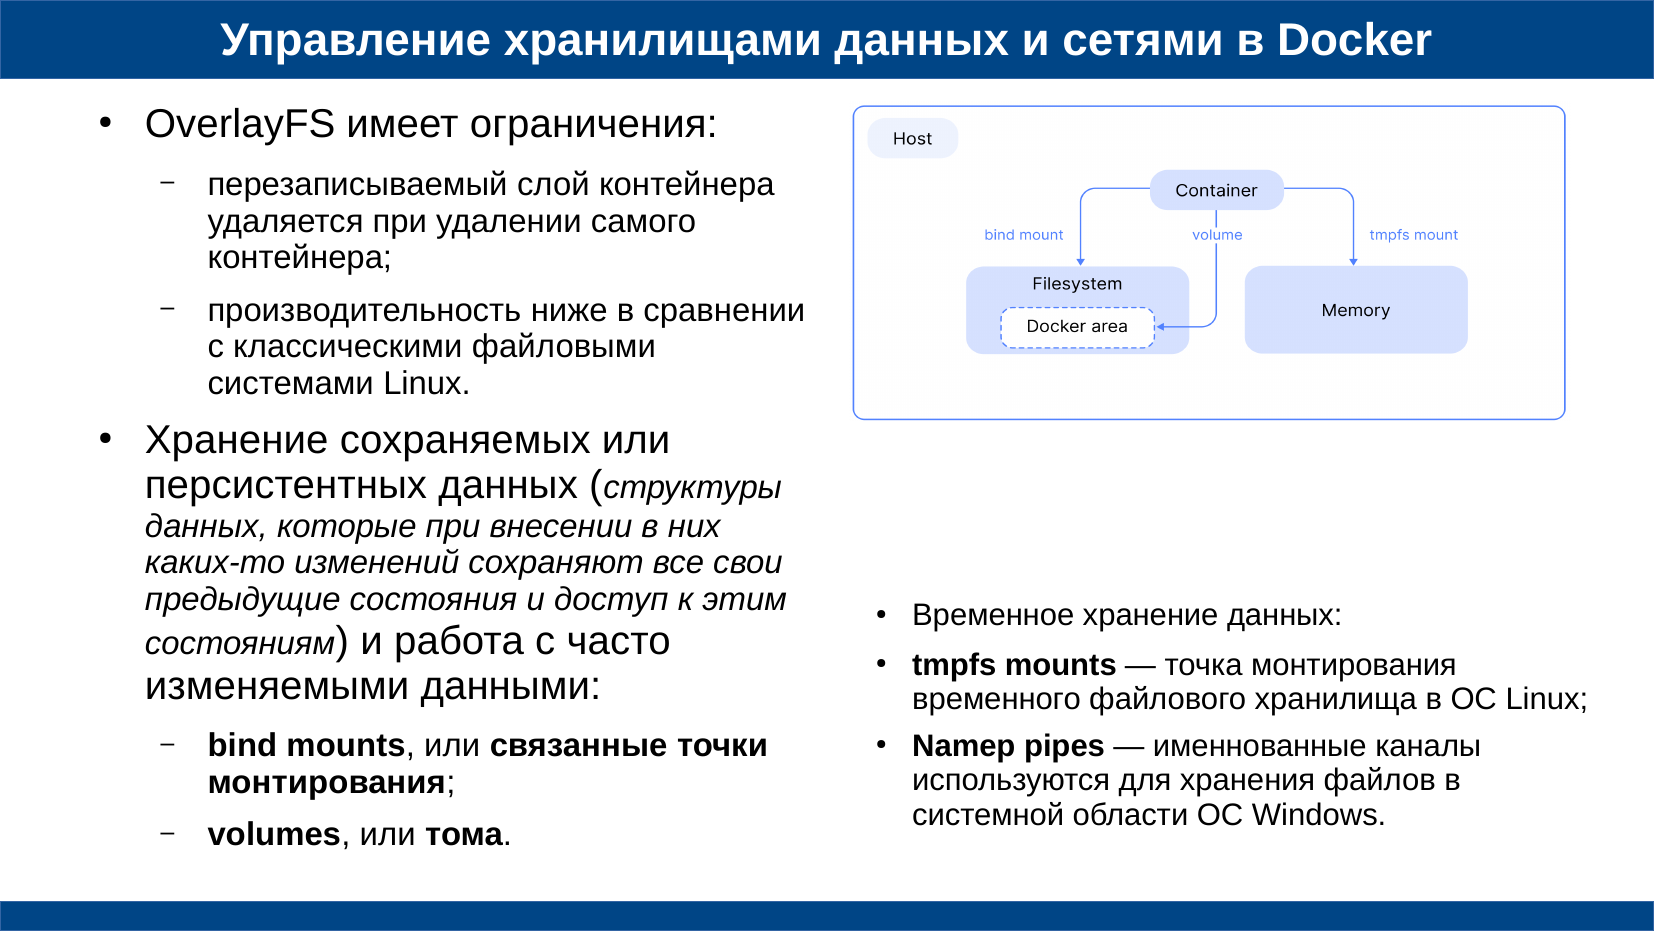

# Управление хранилищами данных и сетями в Docker
OverlayFS имеет ограничения:
перезаписываемый слой контейнера удаляется при удалении самого контейнера;
производительность ниже в сравнении с классическими файловыми системами Linux.
Хранение сохраняемых или персистентных данных (структуры данных, которые при внесении в них каких-то изменений сохраняют все свои предыдущие состояния и доступ к этим состояниям) и работа с часто изменяемыми данными:
bind mounts, или связанные точки монтирования;
volumes, или тома.
Временное хранение данных:
tmpfs mounts — точка монтирования временного файлового хранилища в ОC Linux;
Namep pipes — именнованные каналы используются для хранения файлов в системной области ОС Windows.